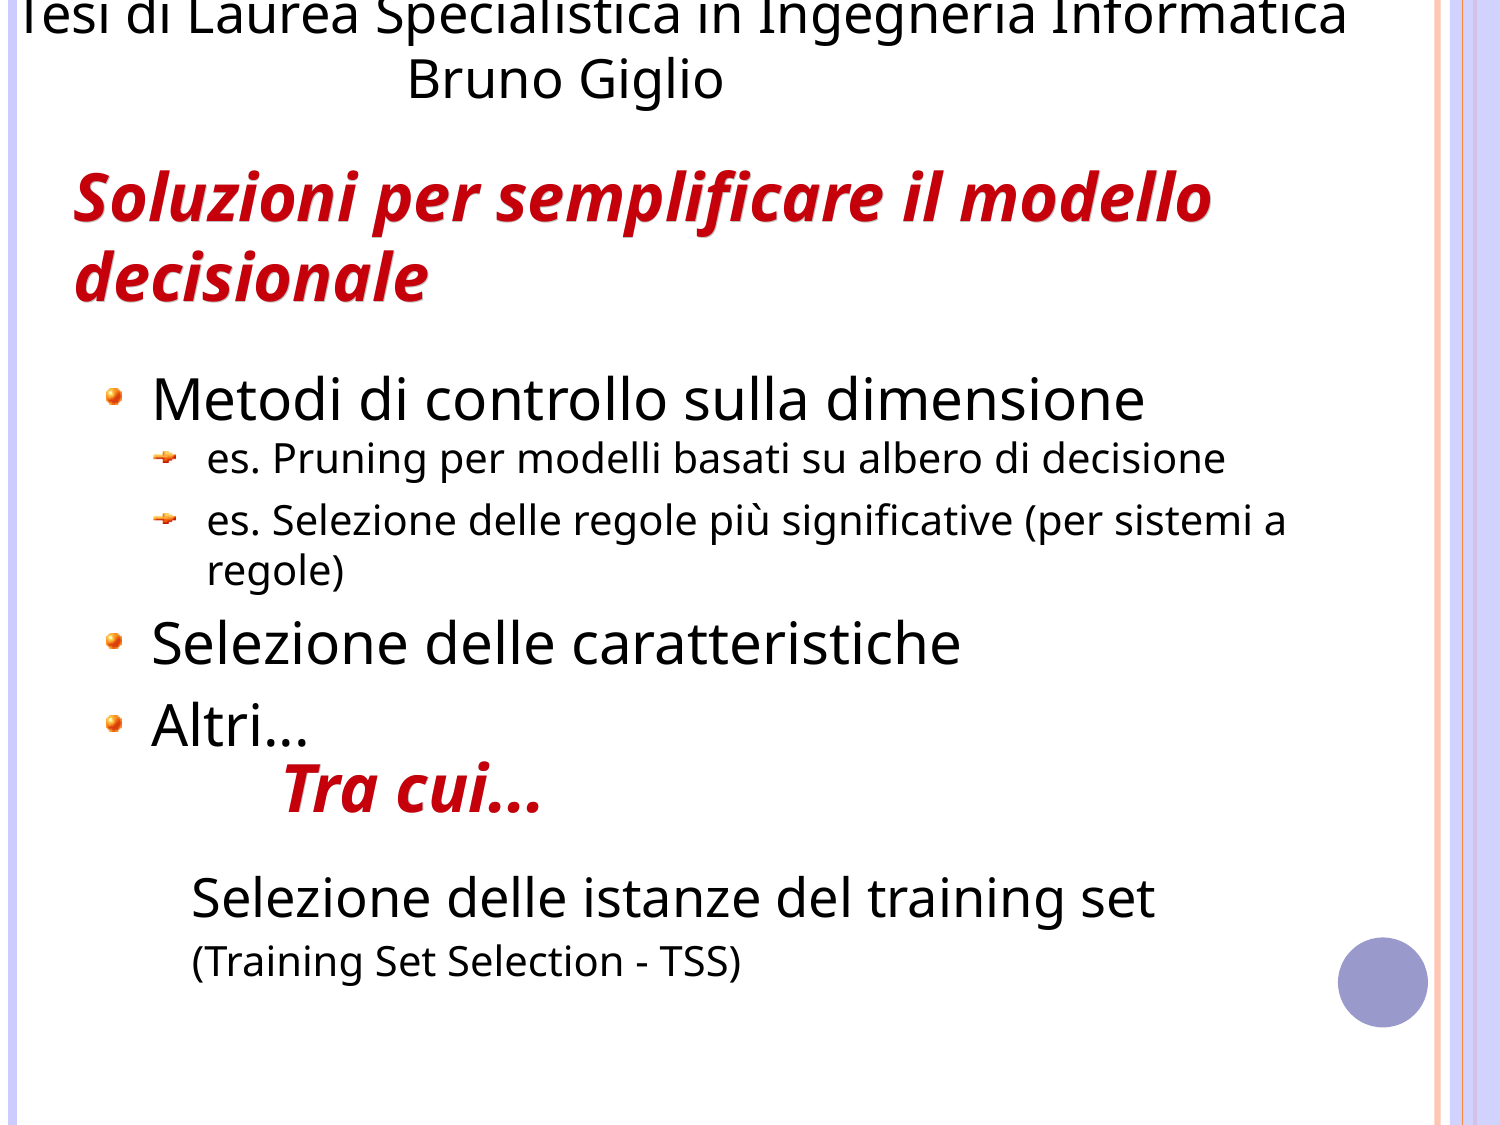

# Tesi di Laurea Specialistica in Ingegneria Informatica Bruno Giglio
Soluzioni per semplificare il modello decisionale
Metodi di controllo sulla dimensione
es. Pruning per modelli basati su albero di decisione
es. Selezione delle regole più significative (per sistemi a regole)
Selezione delle caratteristiche
Altri...
Tra cui...
Selezione delle istanze del training set
(Training Set Selection - TSS)